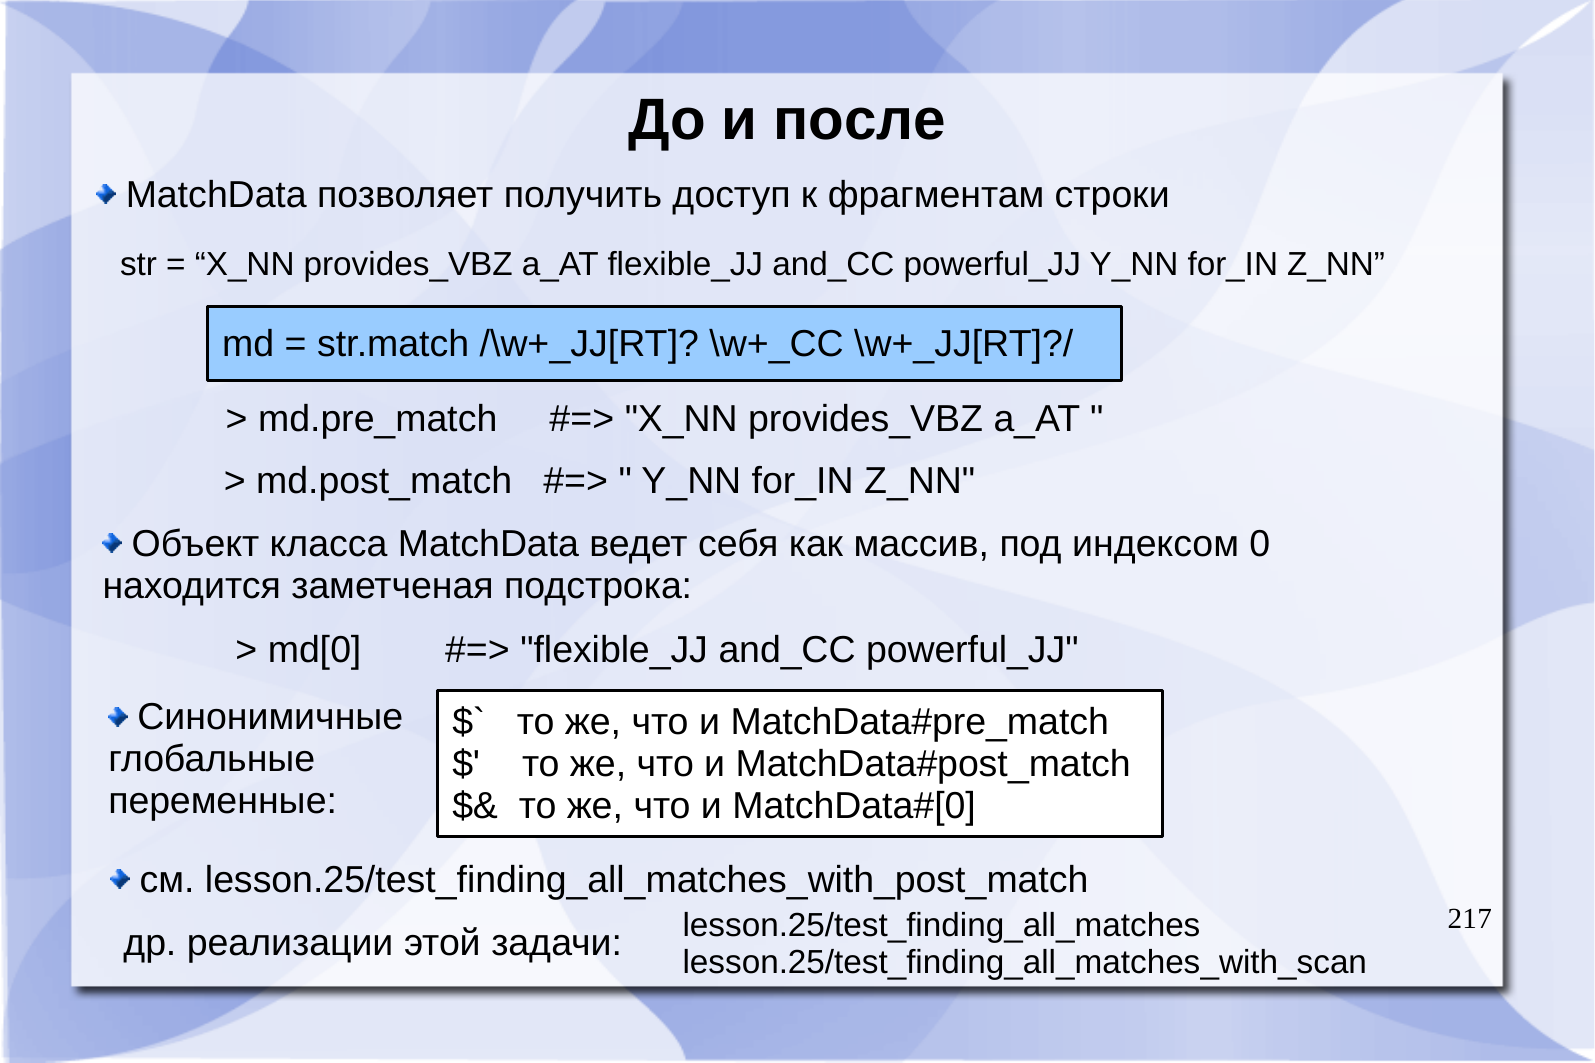

# До и после
 MatchData позволяет получить доступ к фрагментам строки
str = “X_NN provides_VBZ a_AT flexible_JJ and_CC powerful_JJ Y_NN for_IN Z_NN”
md = str.match /\w+_JJ[RT]? \w+_CC \w+_JJ[RT]?/
> md.pre_match #=> "X_NN provides_VBZ a_AT "
> md.post_match #=> " Y_NN for_IN Z_NN"
 Объект класса MatchData ведет себя как массив, под индексом 0 находится заметченая подстрока:
> md[0] #=> "flexible_JJ and_CC powerful_JJ"
 Cинонимичные глобальные переменные:
$` то же, что и MatchData#pre_match
$' то же, что и MatchData#post_match
$& то же, что и MatchData#[0]
 см. lesson.25/test_finding_all_matches_with_post_match
lesson.25/test_finding_all_matches
lesson.25/test_finding_all_matches_with_scan
др. реализации этой задачи:
217